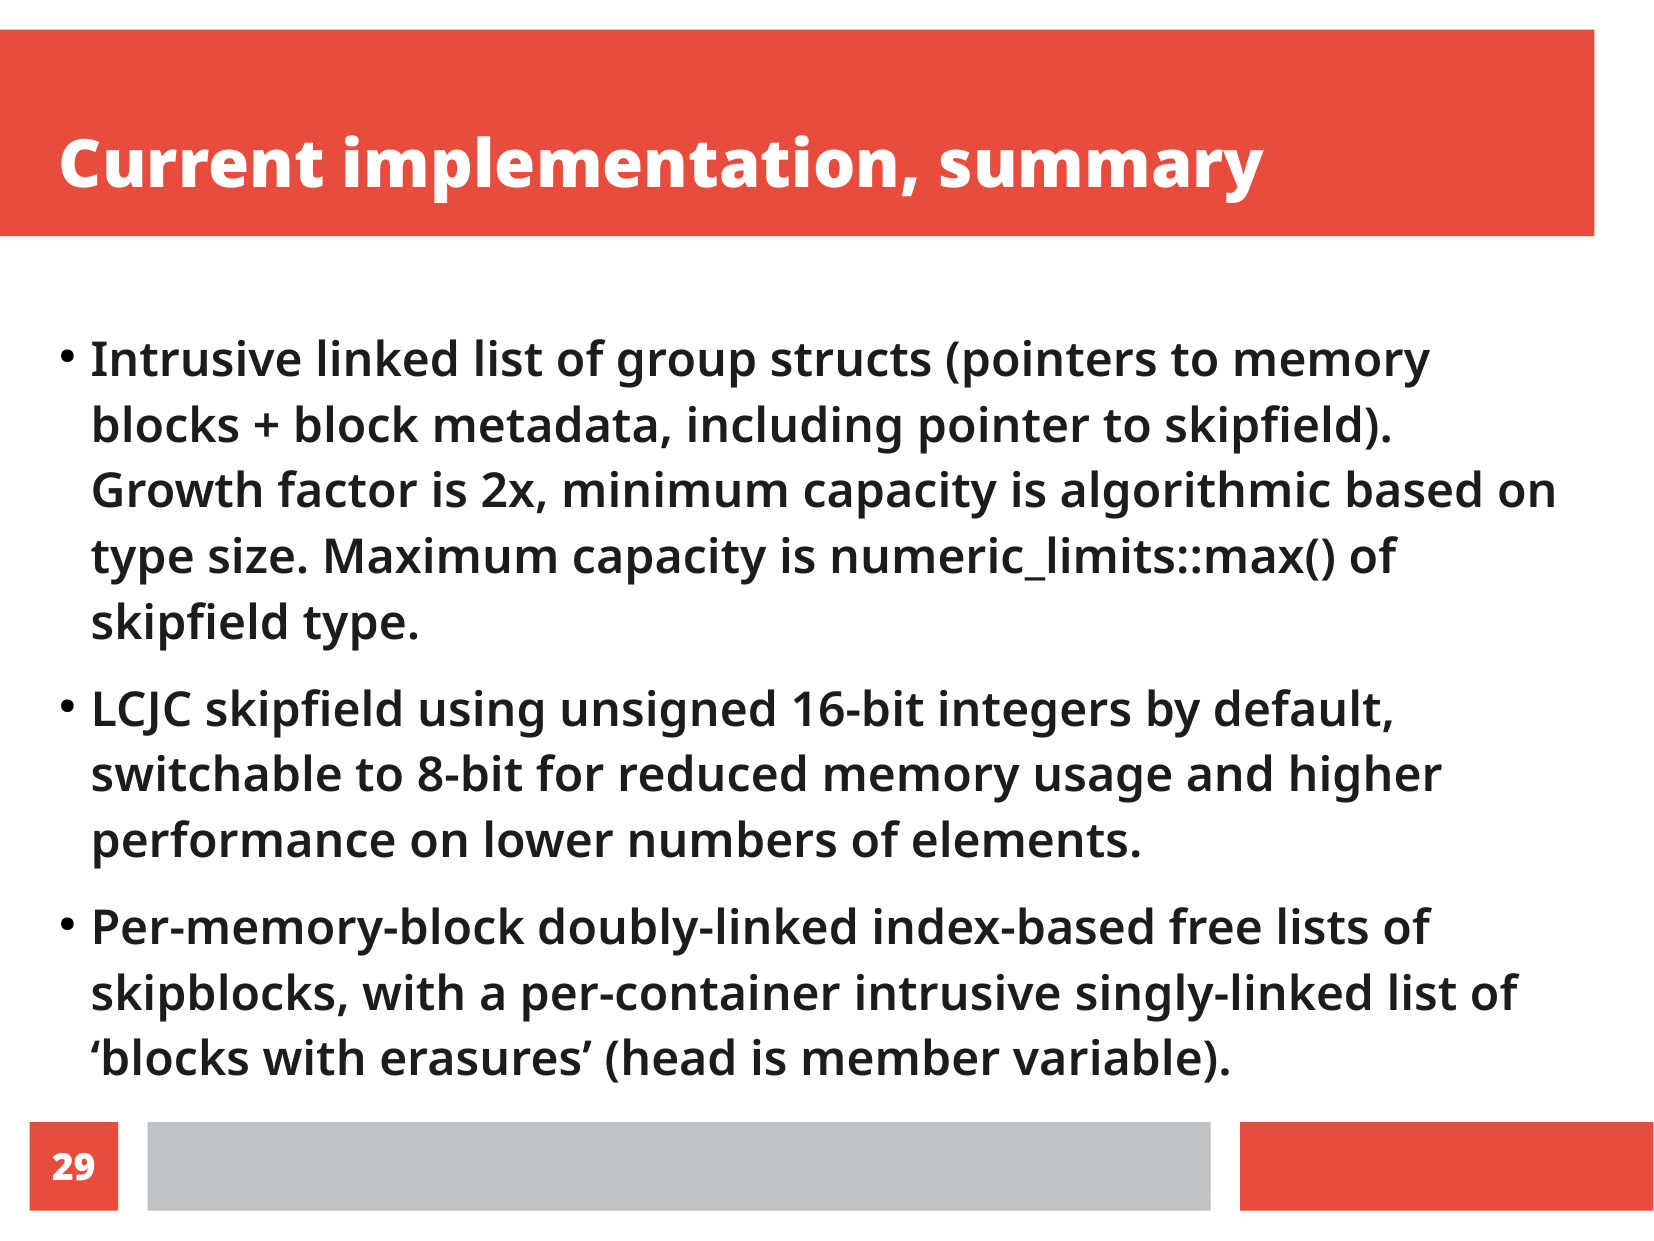

# Current implementation, summary
Intrusive linked list of group structs (pointers to memory blocks + block metadata, including pointer to skipfield). Growth factor is 2x, minimum capacity is algorithmic based on type size. Maximum capacity is numeric_limits::max() of skipfield type.
LCJC skipfield using unsigned 16-bit integers by default, switchable to 8-bit for reduced memory usage and higher performance on lower numbers of elements.
Per-memory-block doubly-linked index-based free lists of skipblocks, with a per-container intrusive singly-linked list of ‘blocks with erasures’ (head is member variable).
29